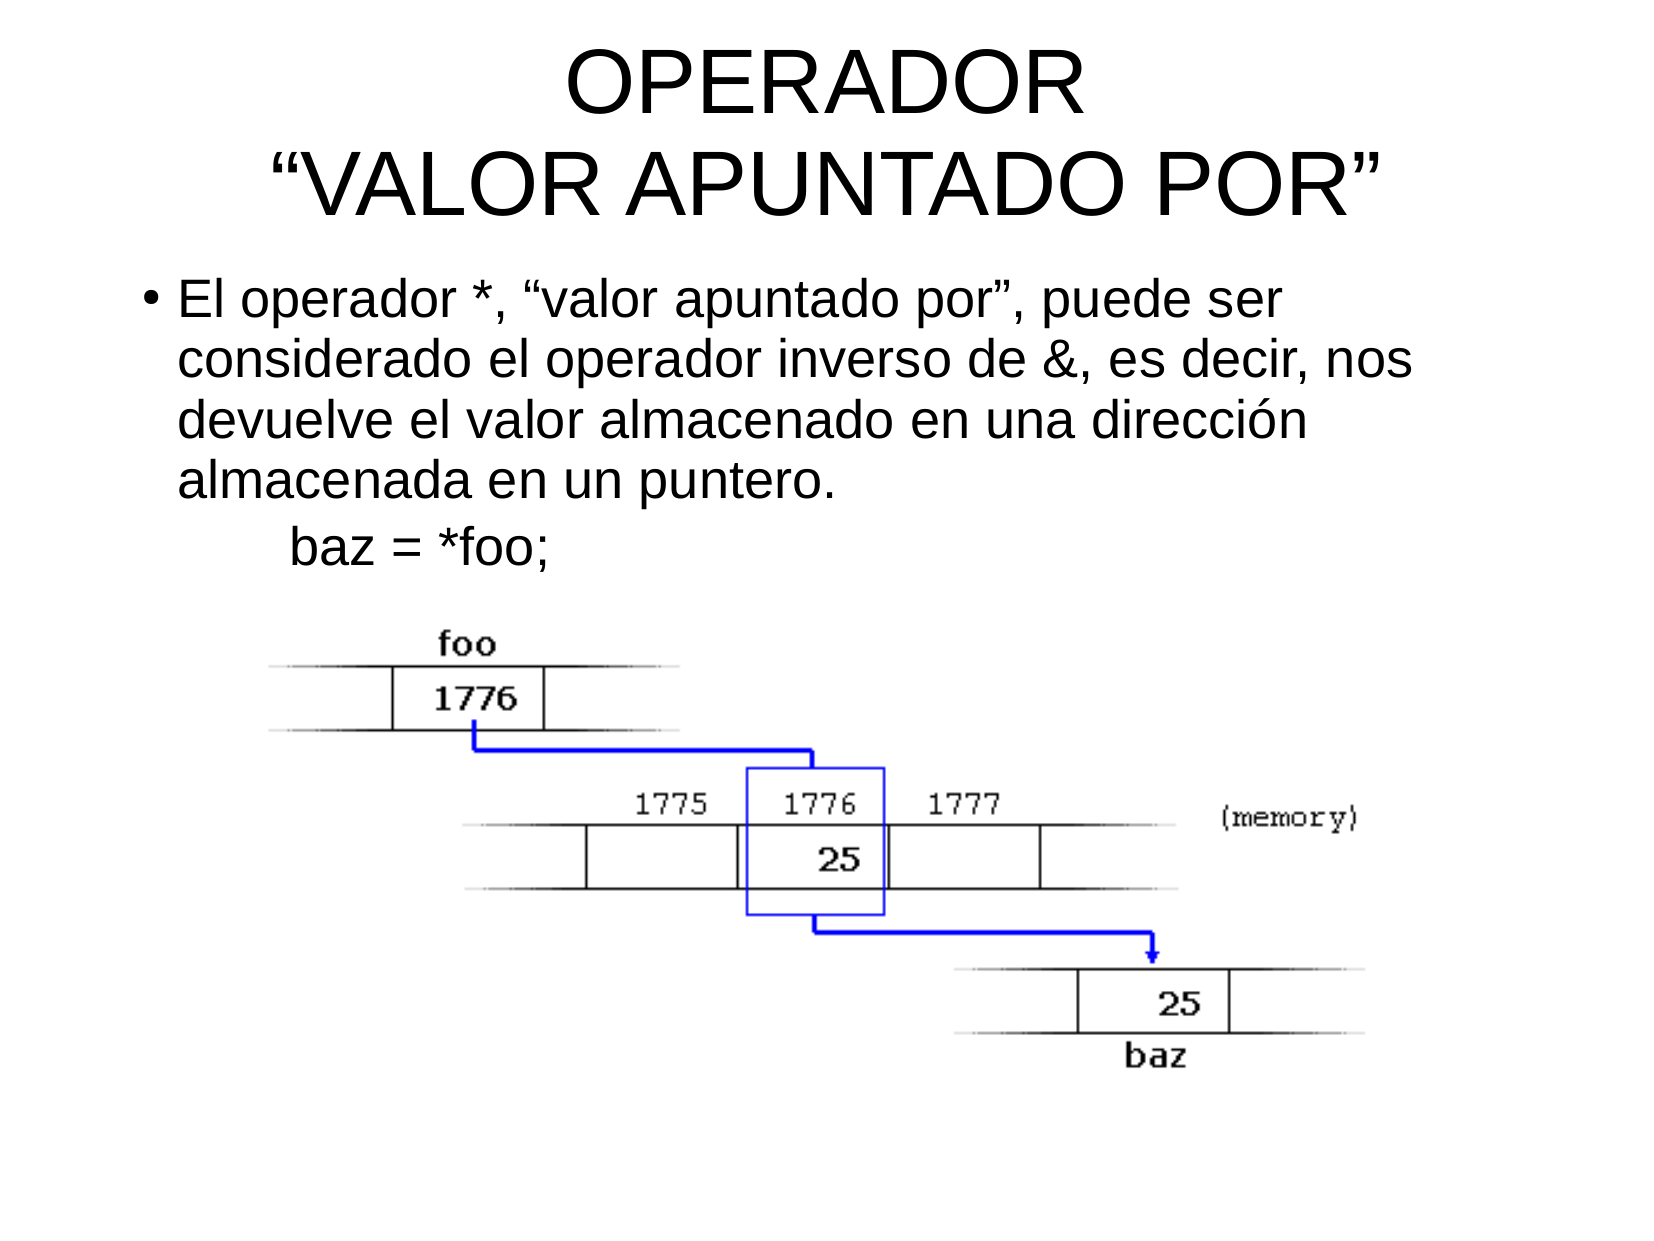

# OPERADOR “VALOR APUNTADO POR”
El operador *, “valor apuntado por”, puede ser considerado el operador inverso de &, es decir, nos devuelve el valor almacenado en una dirección almacenada en un puntero.
		baz = *foo;